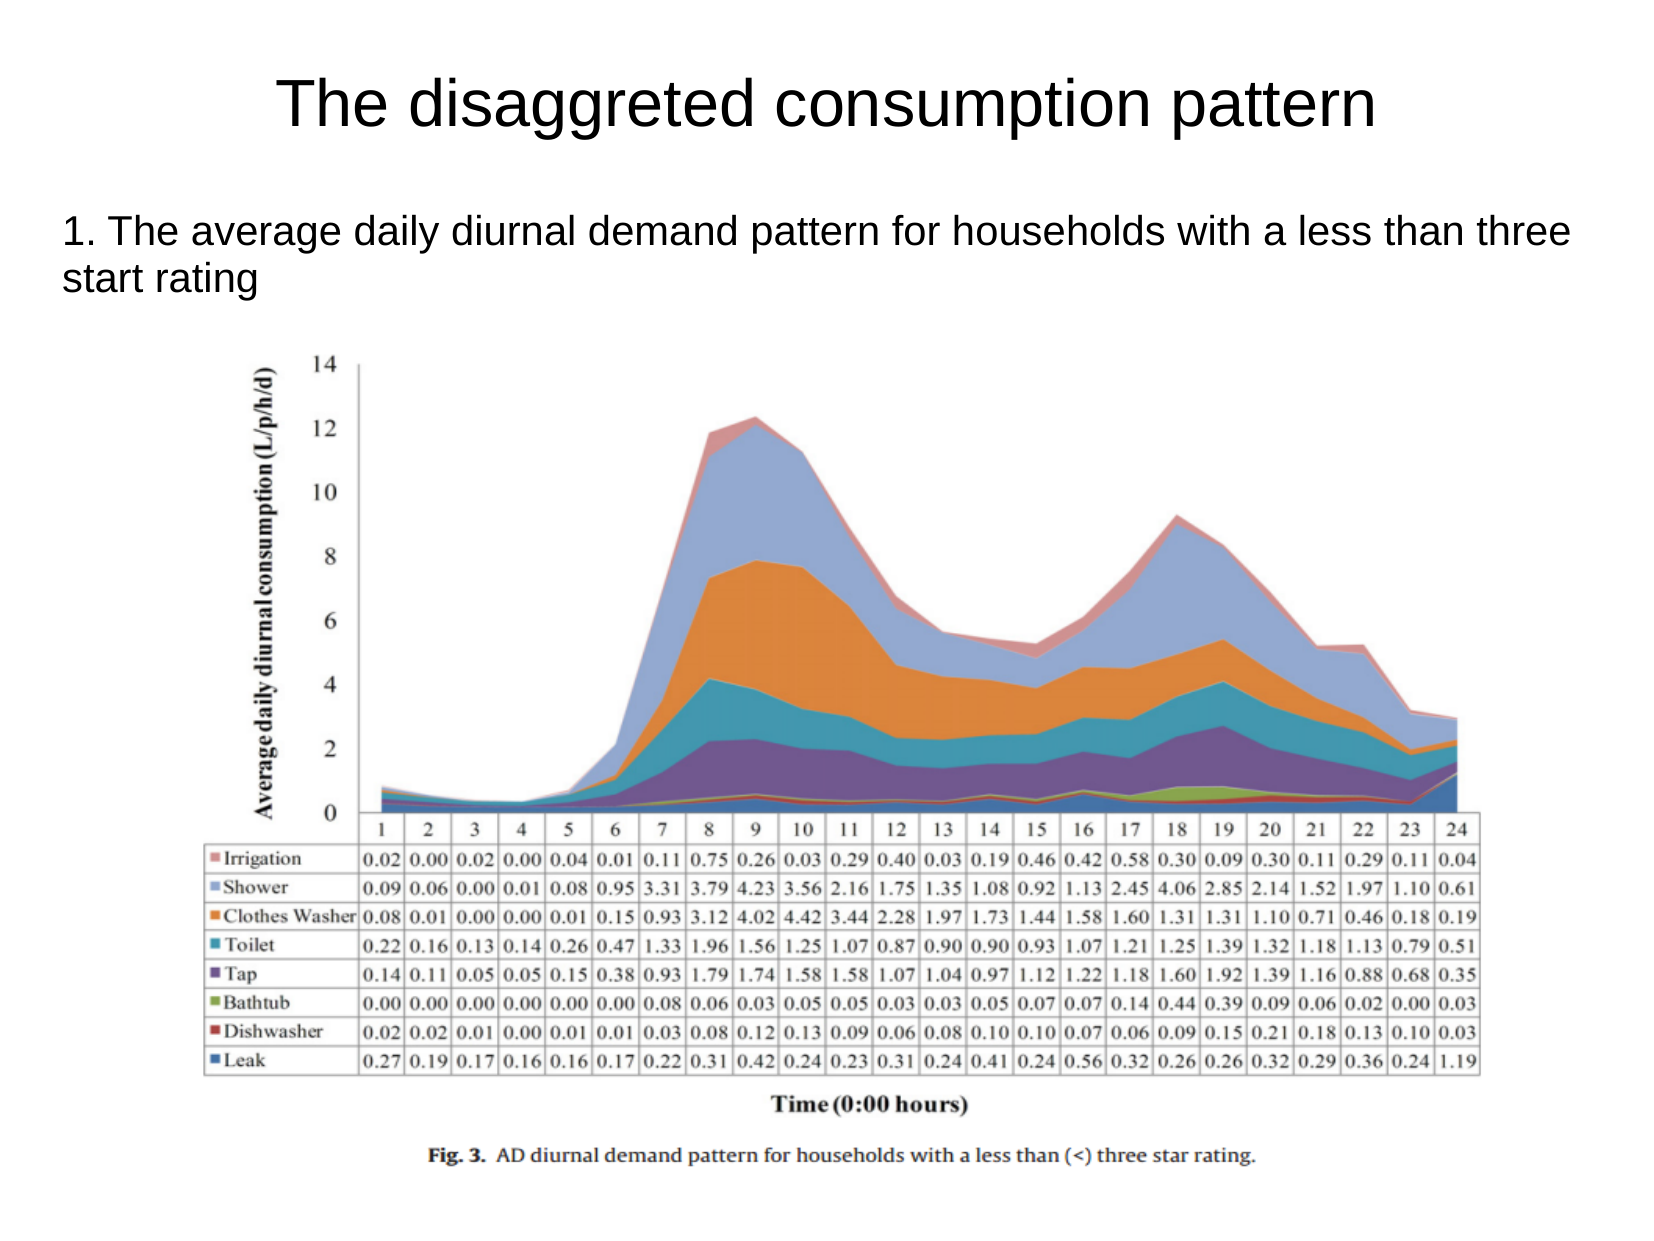

# The disaggreted consumption pattern
1. The average daily diurnal demand pattern for households with a less than three start rating